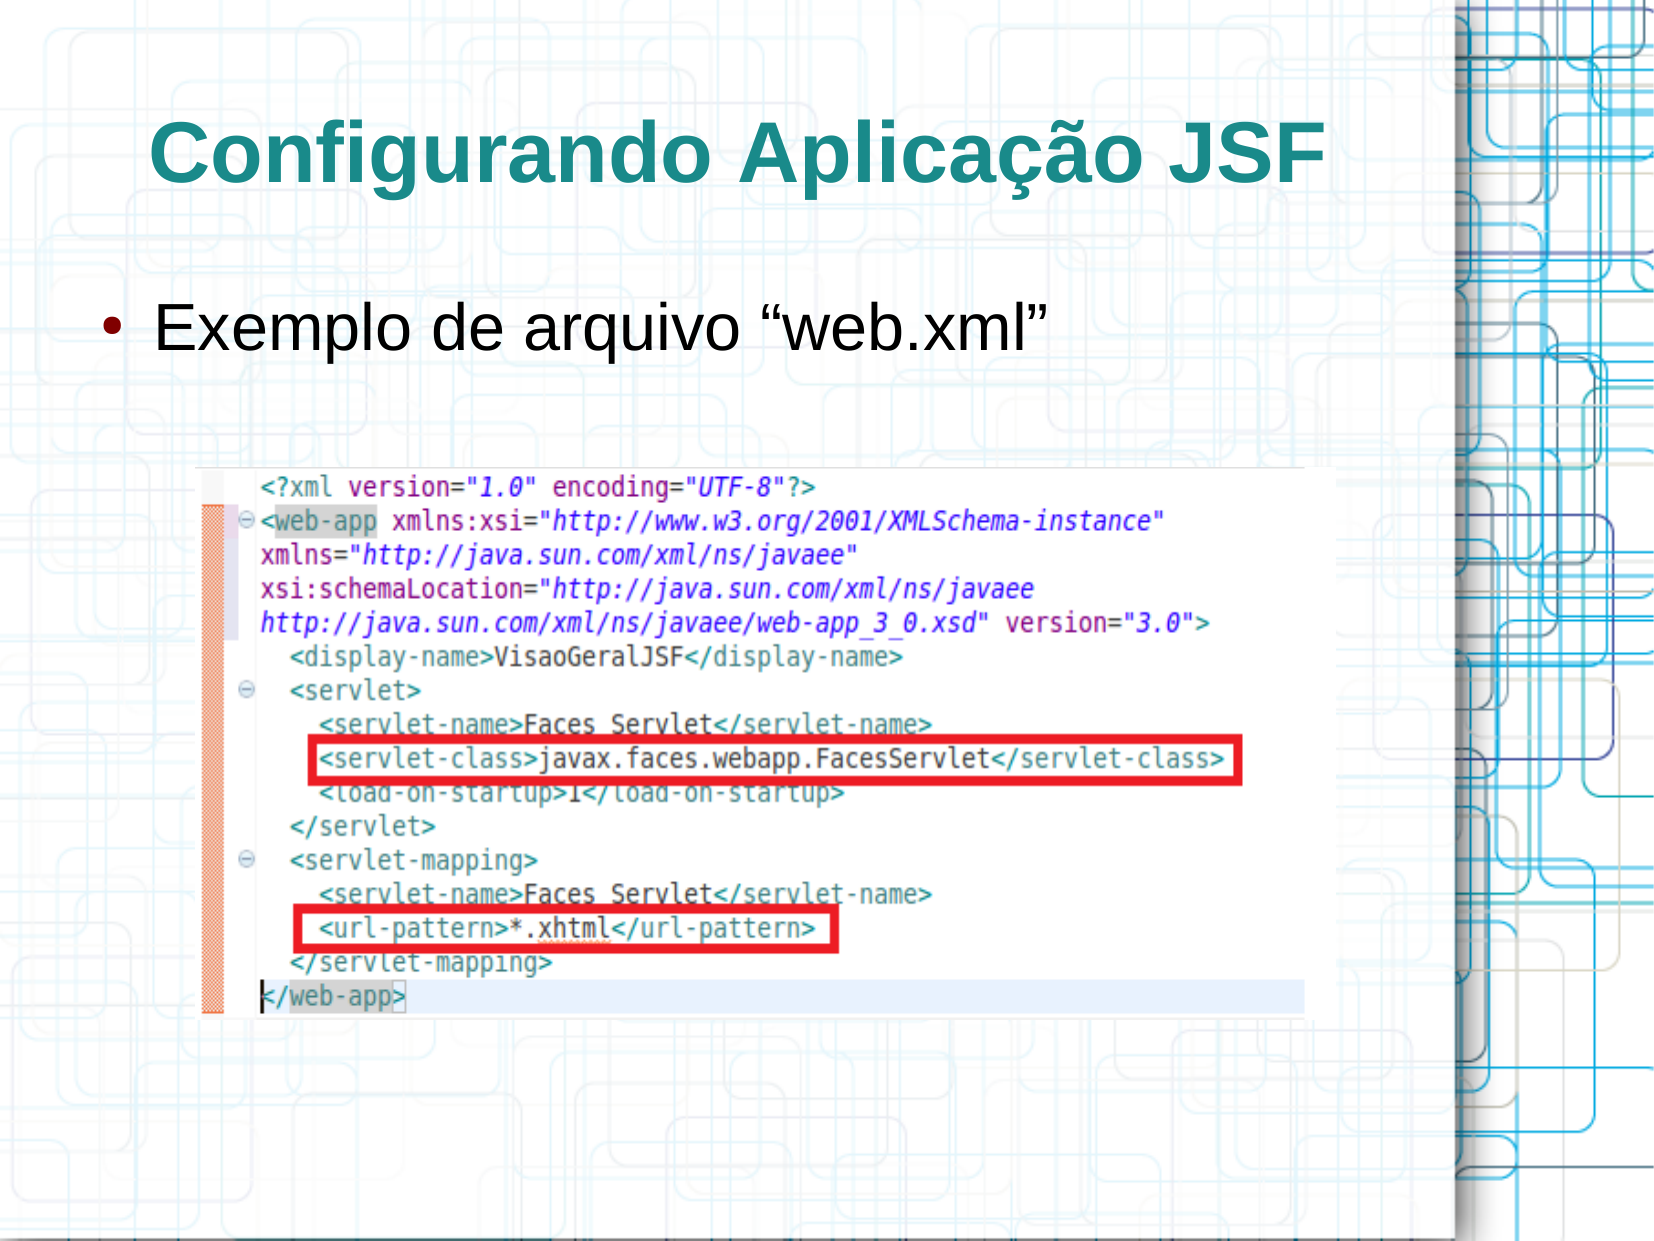

# Configurando Aplicação JSF
Exemplo de arquivo “web.xml”